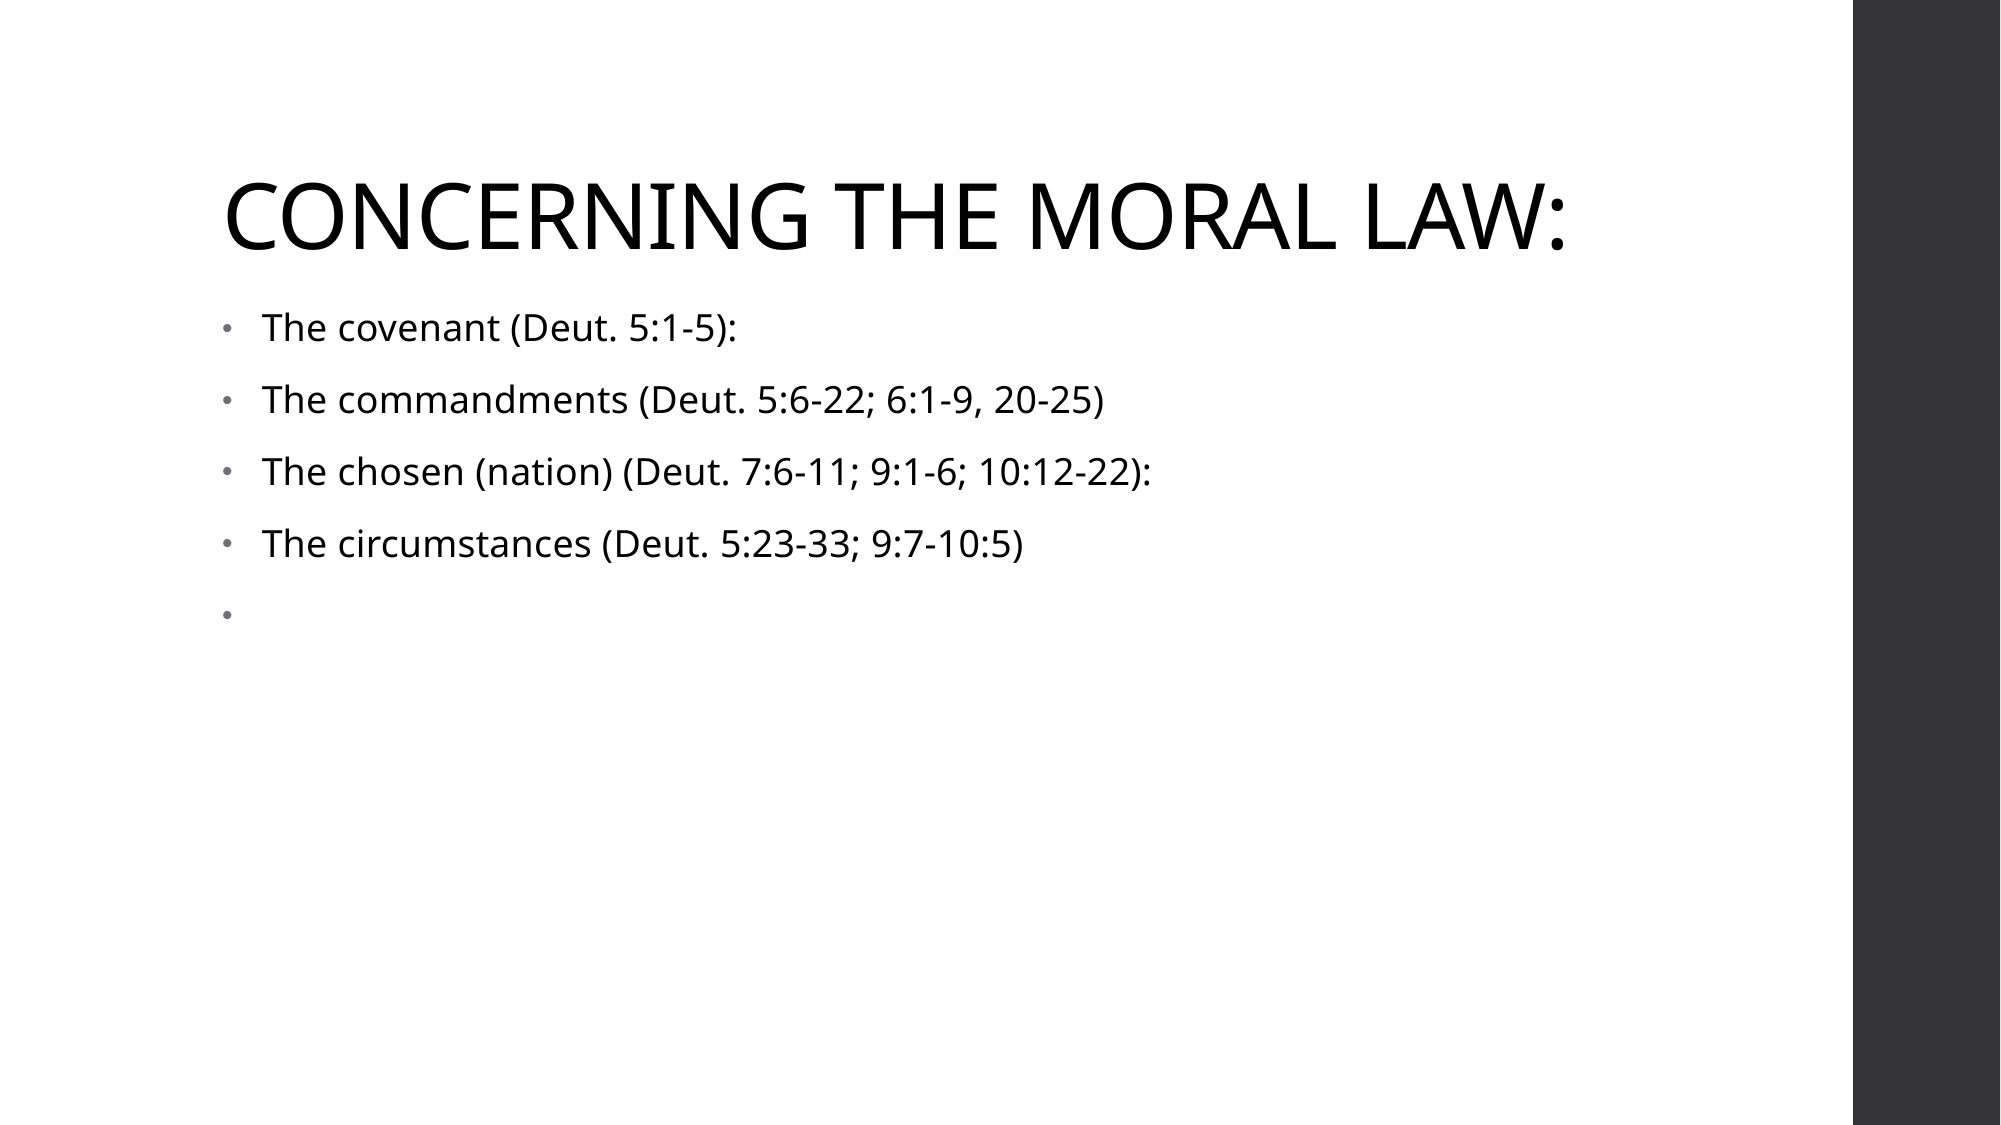

# CONCERNING THE MORAL LAW:
 The covenant (Deut. 5:1-5):
 The commandments (Deut. 5:6-22; 6:1-9, 20-25)
 The chosen (nation) (Deut. 7:6-11; 9:1-6; 10:12-22):
 The circumstances (Deut. 5:23-33; 9:7-10:5)